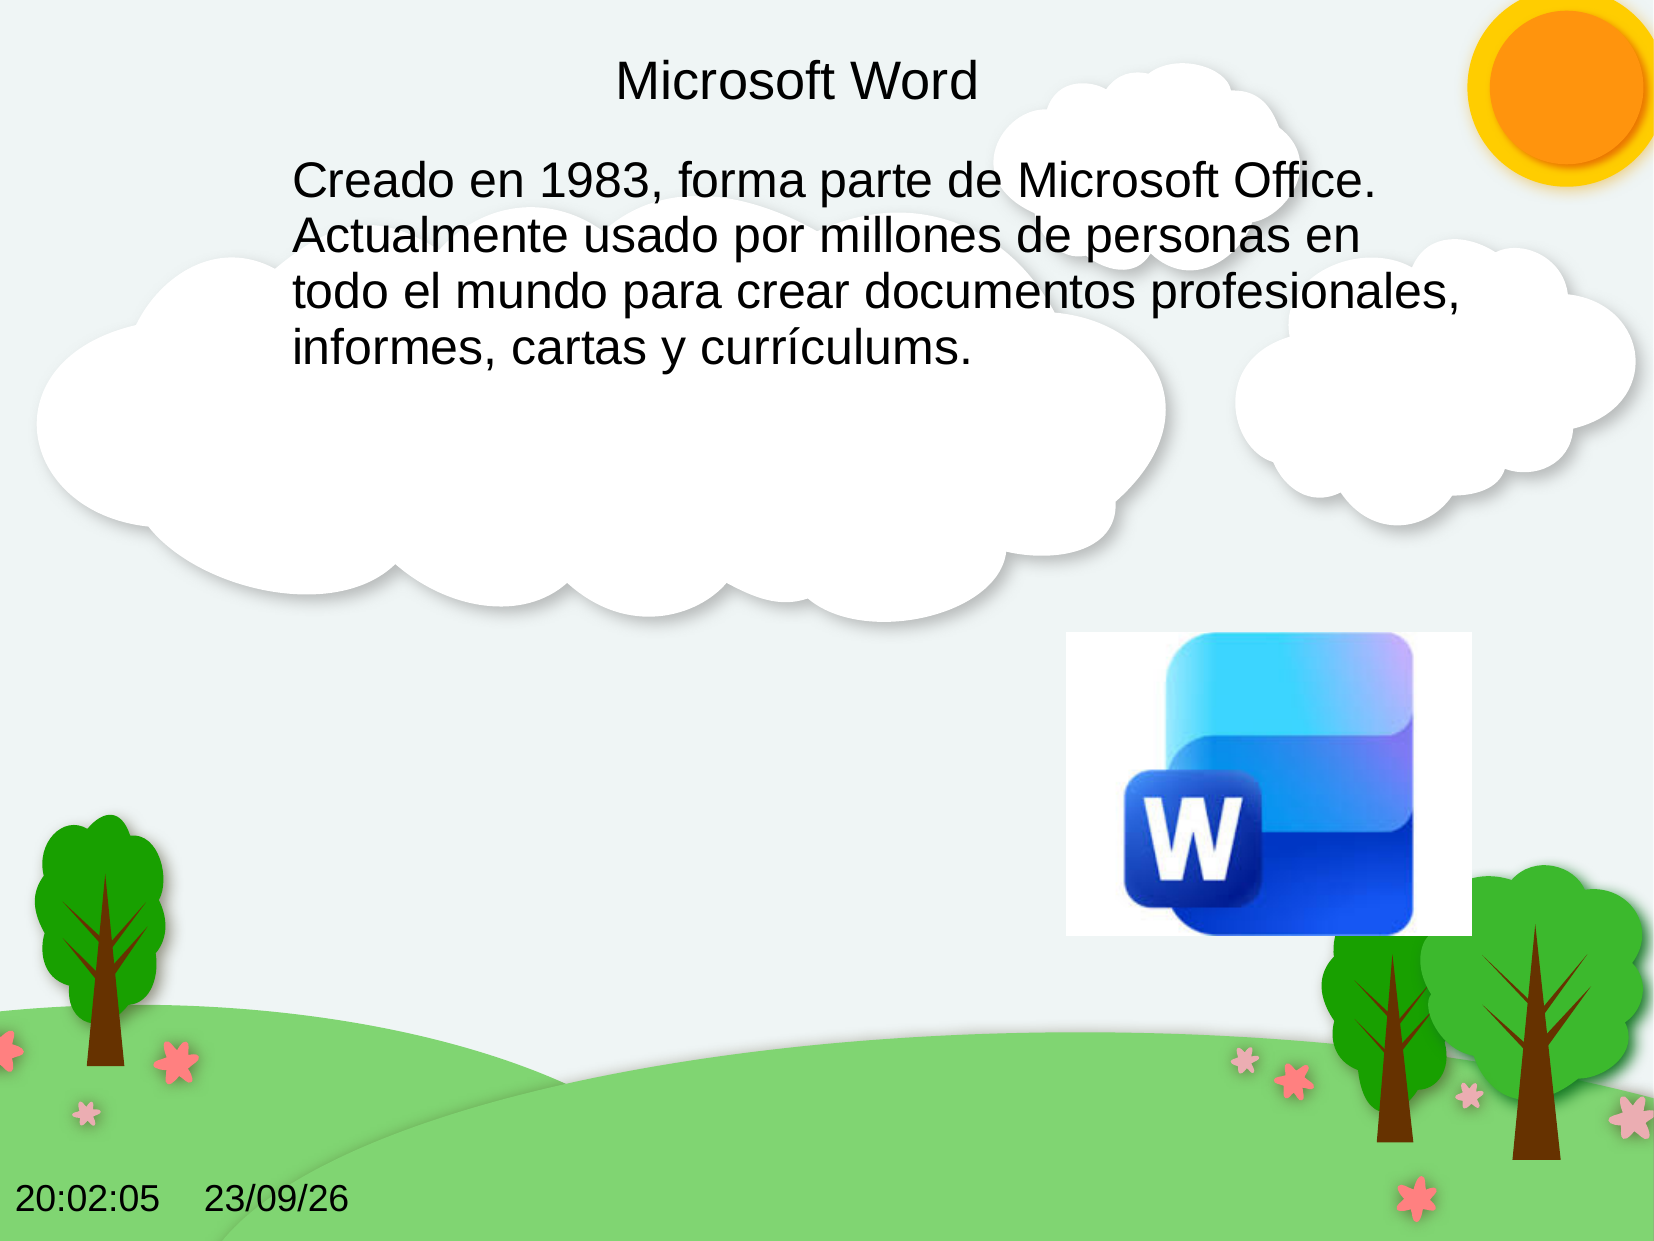

Microsoft Word
Creado en 1983, forma parte de Microsoft Office. Actualmente usado por millones de personas en todo el mundo para crear documentos profesionales, informes, cartas y currículums.